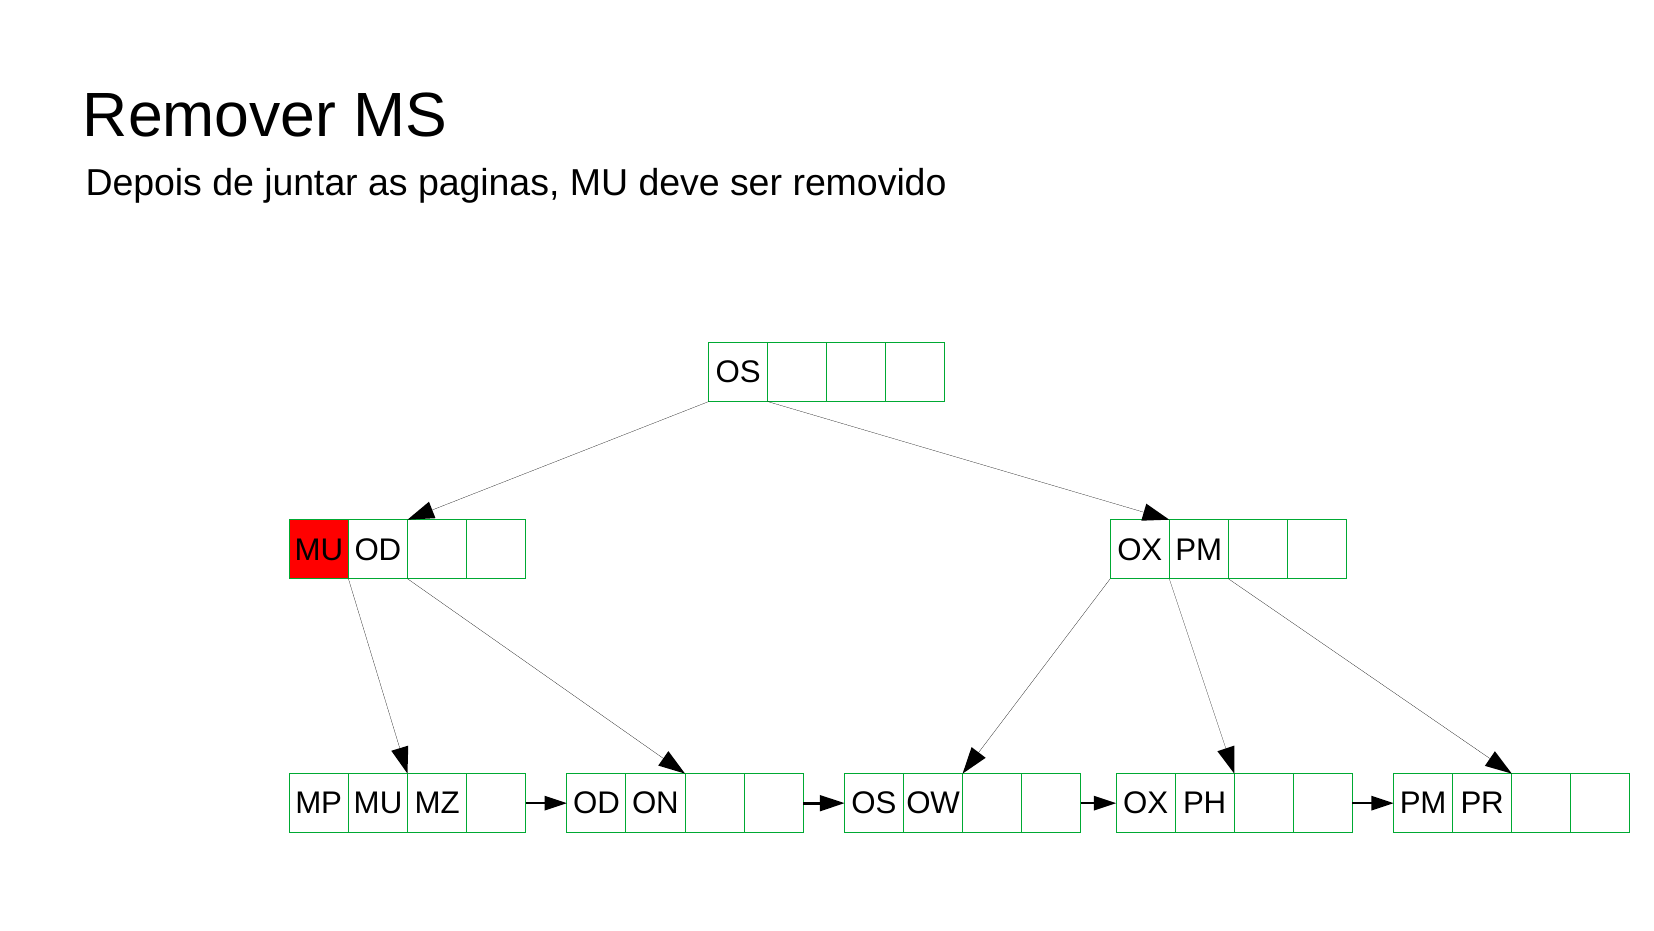

# Remover MS
Depois de juntar as paginas, MU deve ser removido
OS
MU
OD
OX
PM
MP
MU
MZ
OD
ON
OS
OW
OX
PH
PM
PR